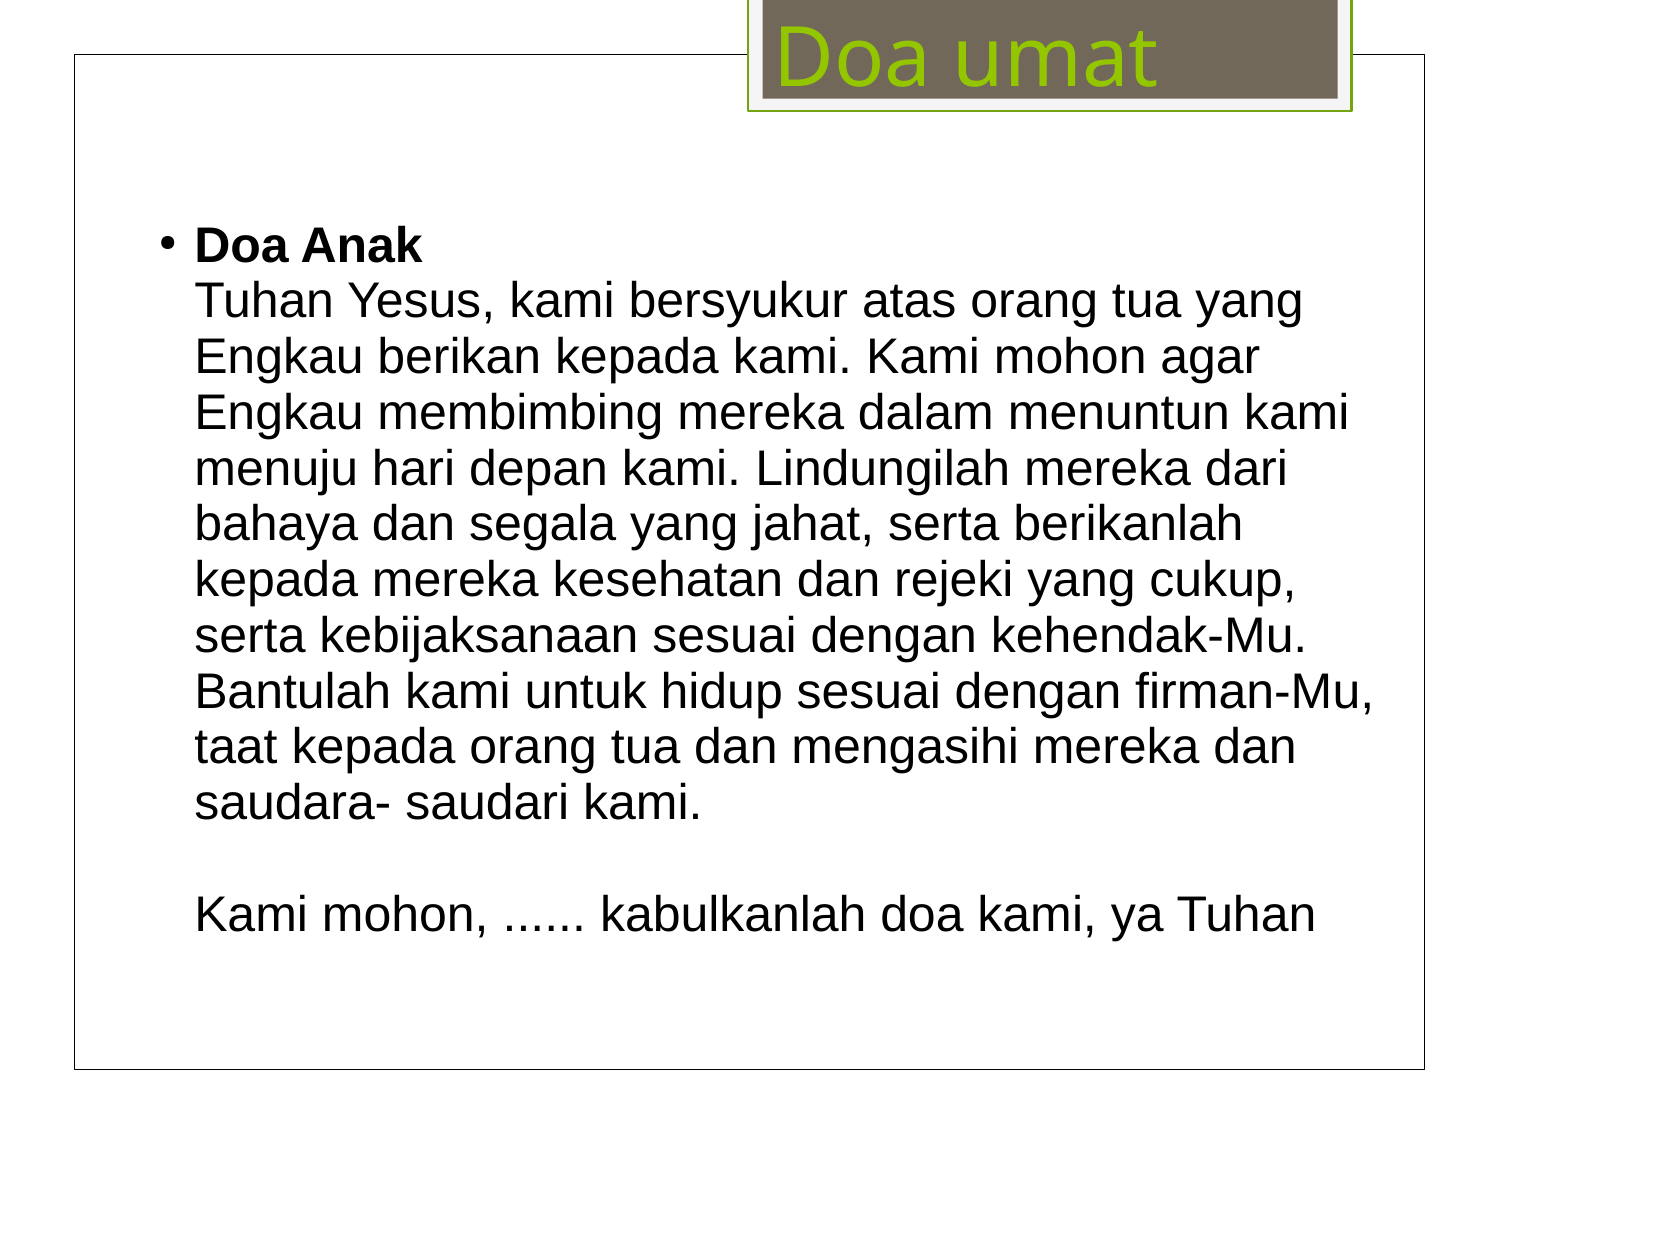

# Doa umat
Doa Anak
Tuhan Yesus, kami bersyukur atas orang tua yang Engkau berikan kepada kami. Kami mohon agar Engkau membimbing mereka dalam menuntun kami menuju hari depan kami. Lindungilah mereka dari bahaya dan segala yang jahat, serta berikanlah kepada mereka kesehatan dan rejeki yang cukup, serta kebijaksanaan sesuai dengan kehendak-Mu. Bantulah kami untuk hidup sesuai dengan firman-Mu, taat kepada orang tua dan mengasihi mereka dan saudara- saudari kami.
Kami mohon, ...... kabulkanlah doa kami, ya Tuhan